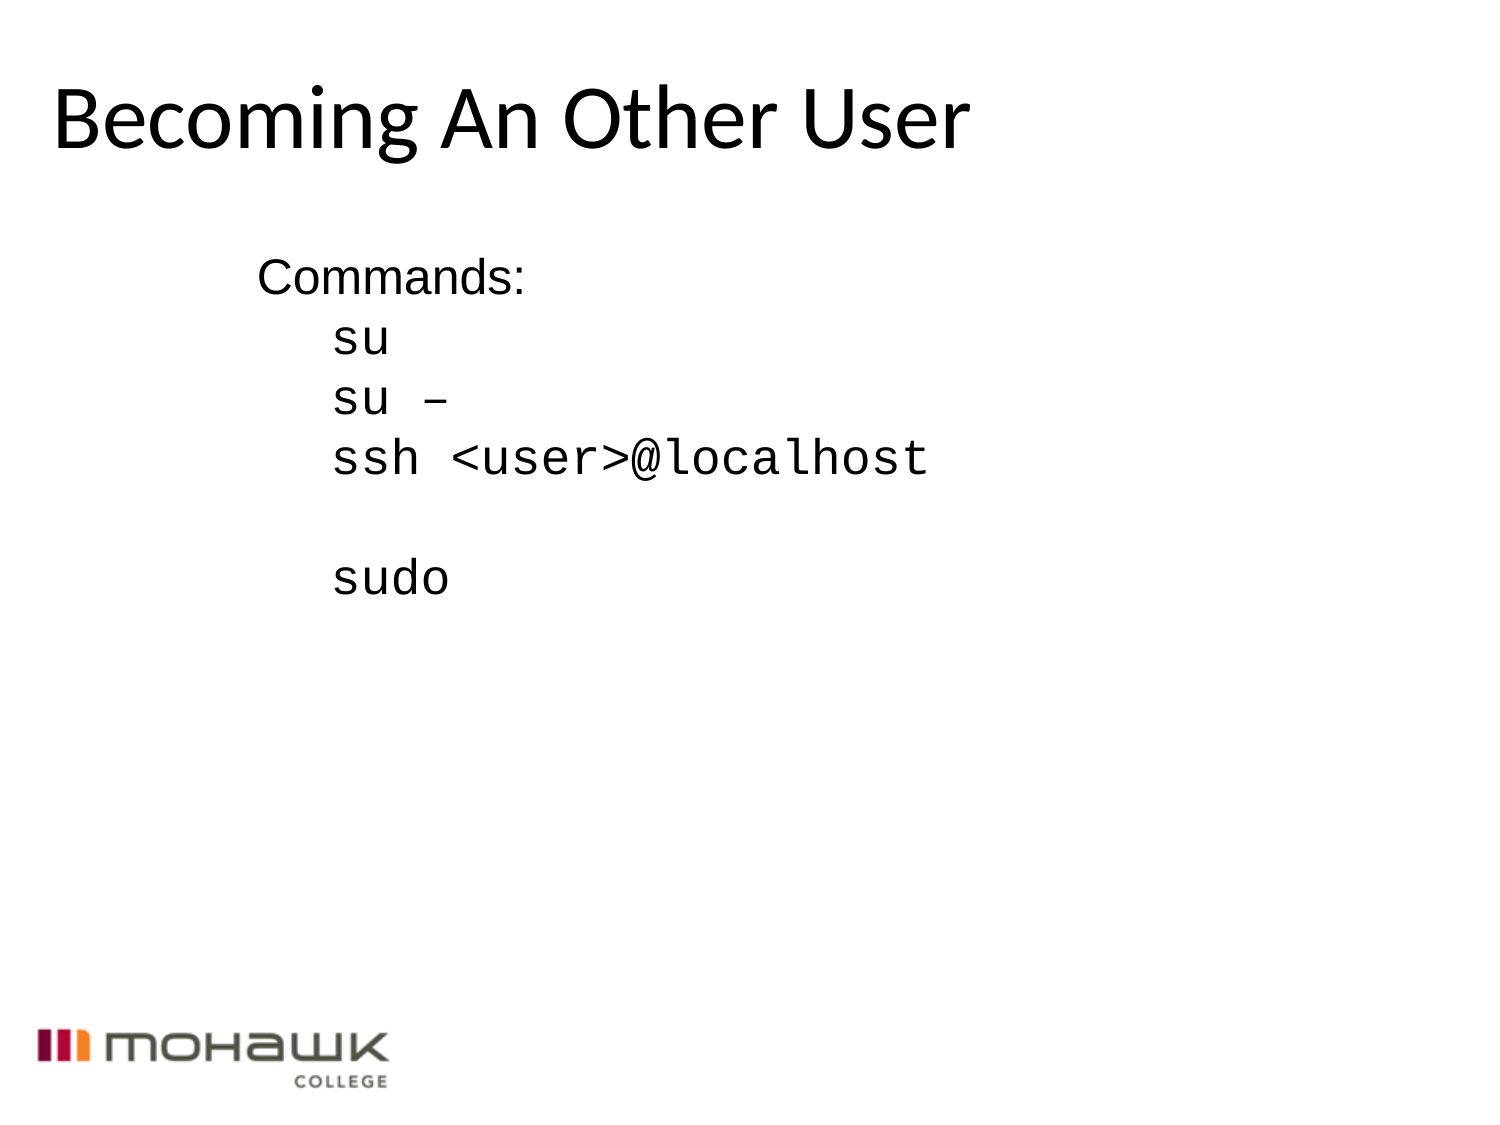

# Becoming An Other User
Commands:
	su
	su –
	ssh <user>@localhost
	sudo